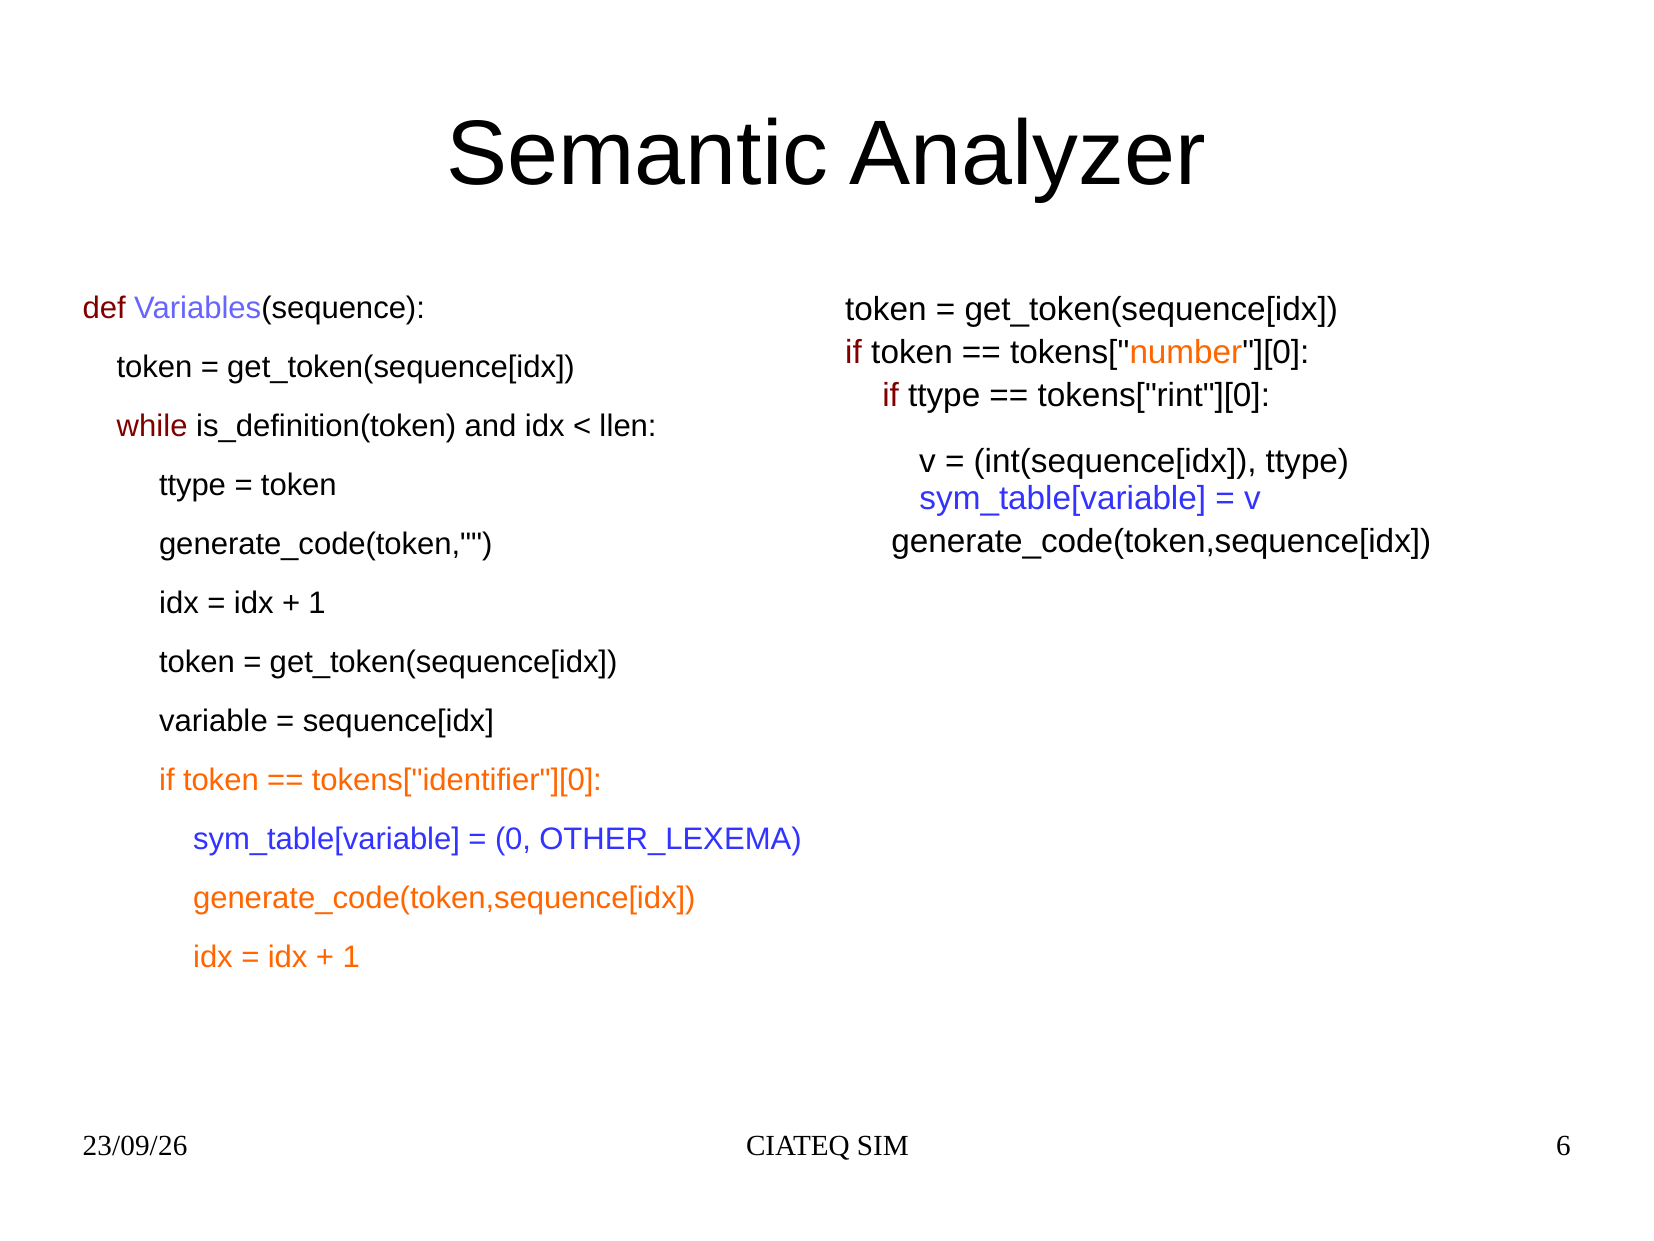

# Semantic Analyzer
def Variables(sequence):
 token = get_token(sequence[idx])
 while is_definition(token) and idx < llen:
 ttype = token
 generate_code(token,"")
 idx = idx + 1
 token = get_token(sequence[idx])
 variable = sequence[idx]
 if token == tokens["identifier"][0]:
 sym_table[variable] = (0, OTHER_LEXEMA)
 generate_code(token,sequence[idx])
 idx = idx + 1
token = get_token(sequence[idx])
if token == tokens["number"][0]:
 if ttype == tokens["rint"][0]:
 v = (int(sequence[idx]), ttype) sym_table[variable] = v
 generate_code(token,sequence[idx])
CIATEQ SIM
6